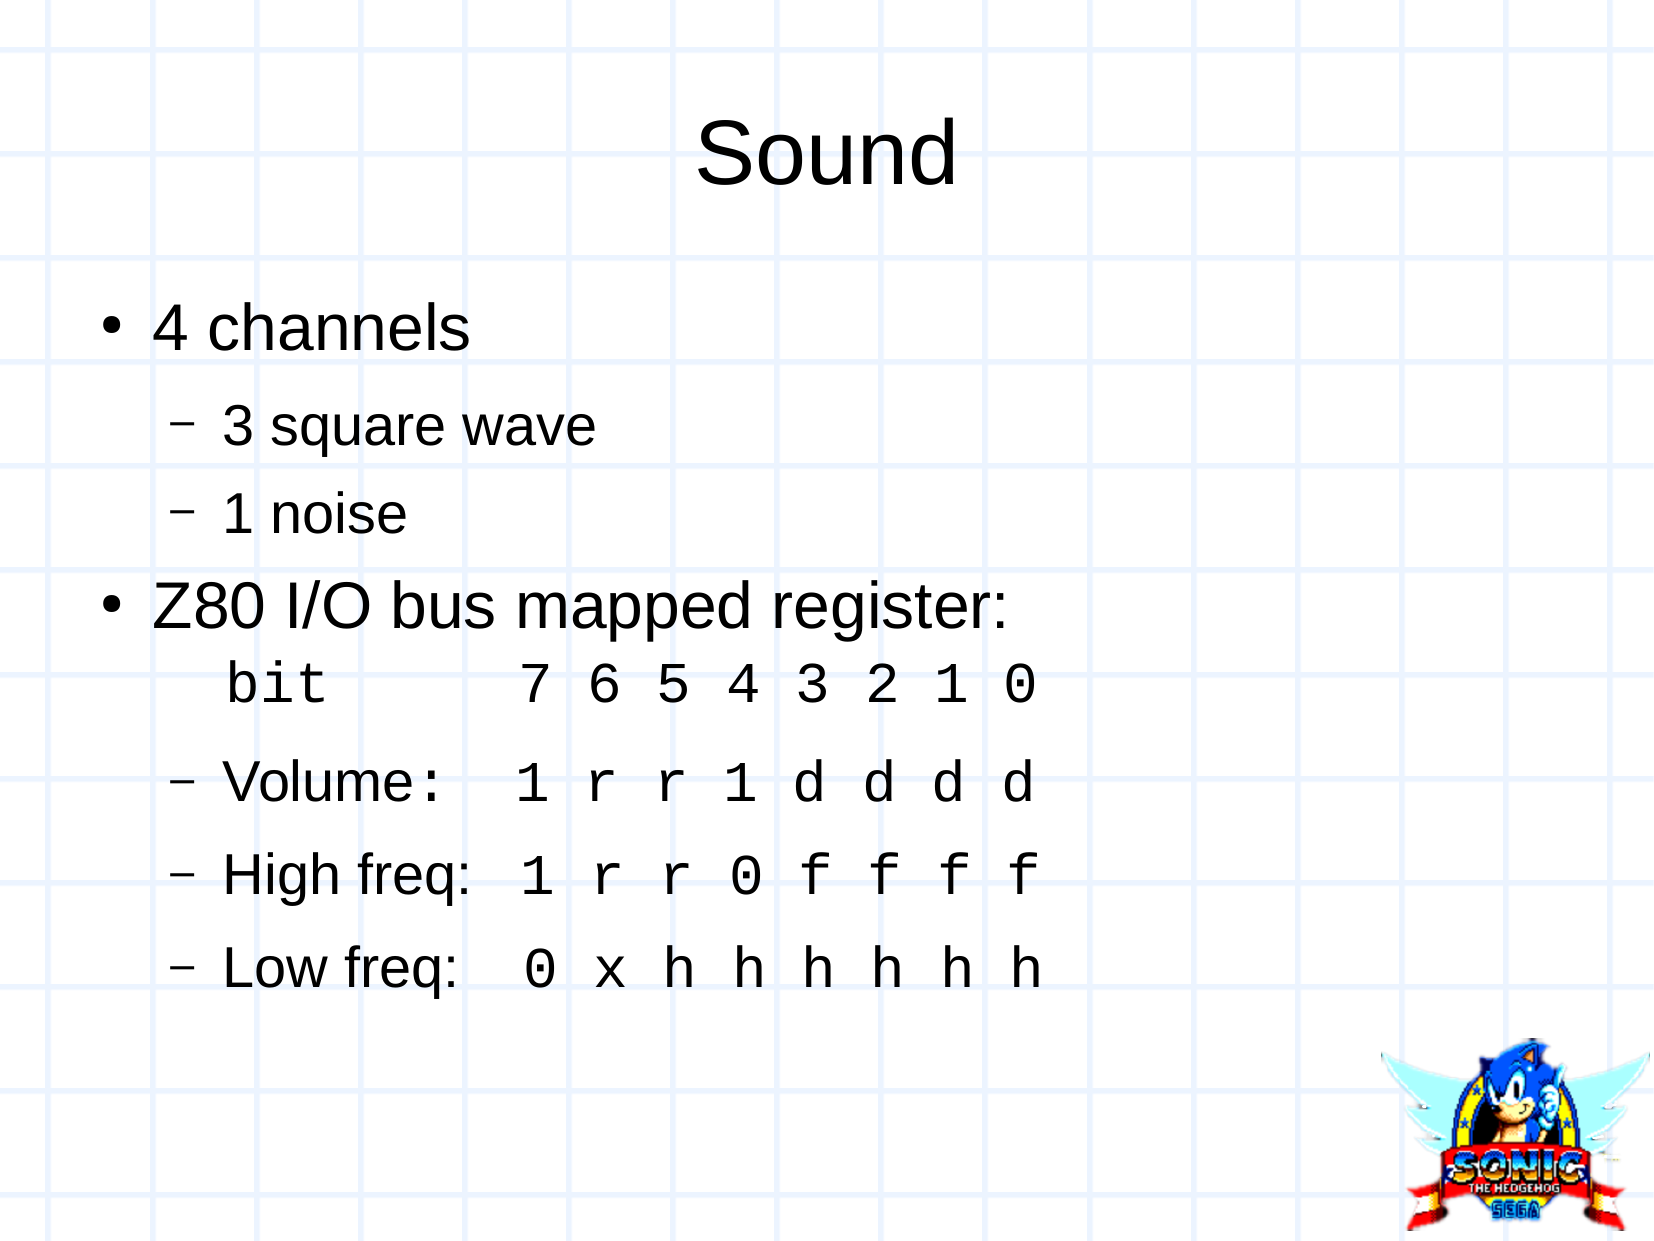

# Sound
4 channels
3 square wave
1 noise
Z80 I/O bus mapped register:
				bit	 				7 6 5 4 3 2 1 0
Volume: 	1 r r 1 d d d d
High freq: 1 r r 0 f f f f
Low freq: 0 x h h h h h h